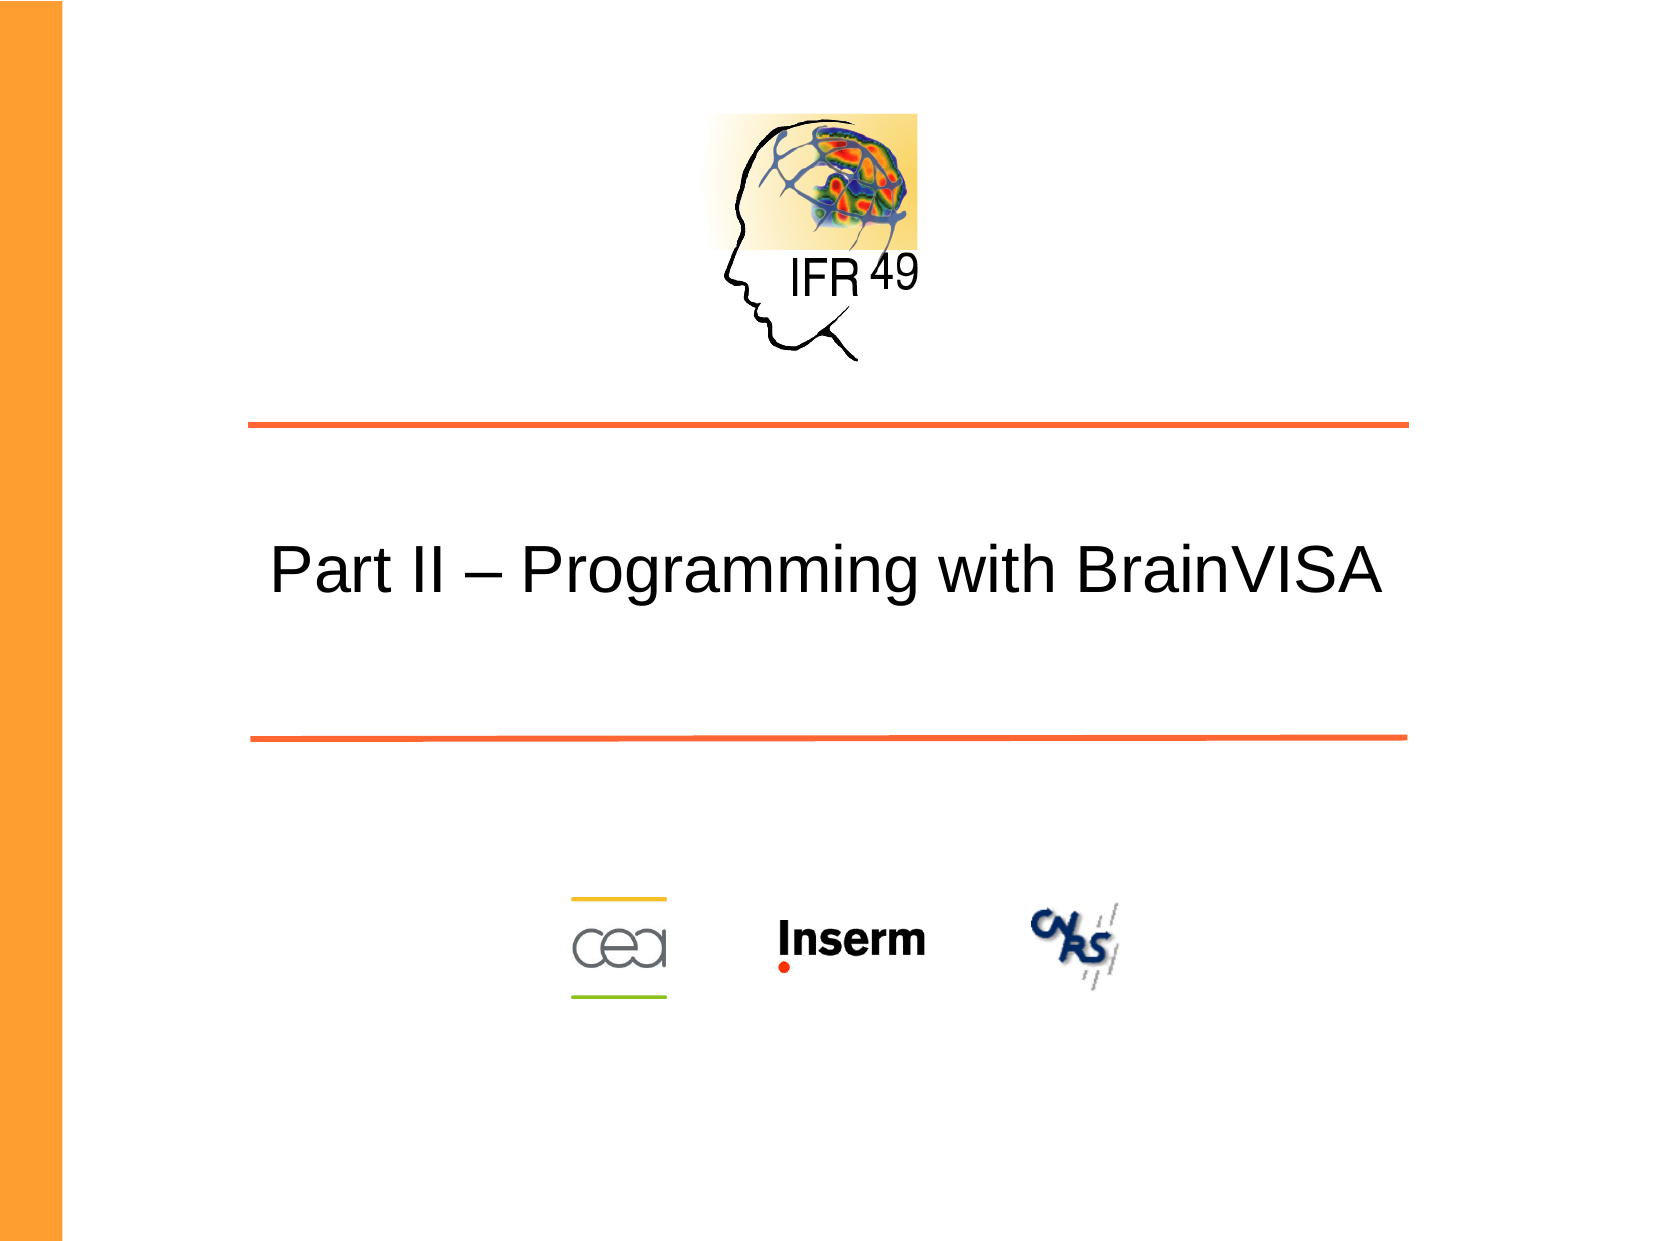

# Part II – Programming with BrainVISA